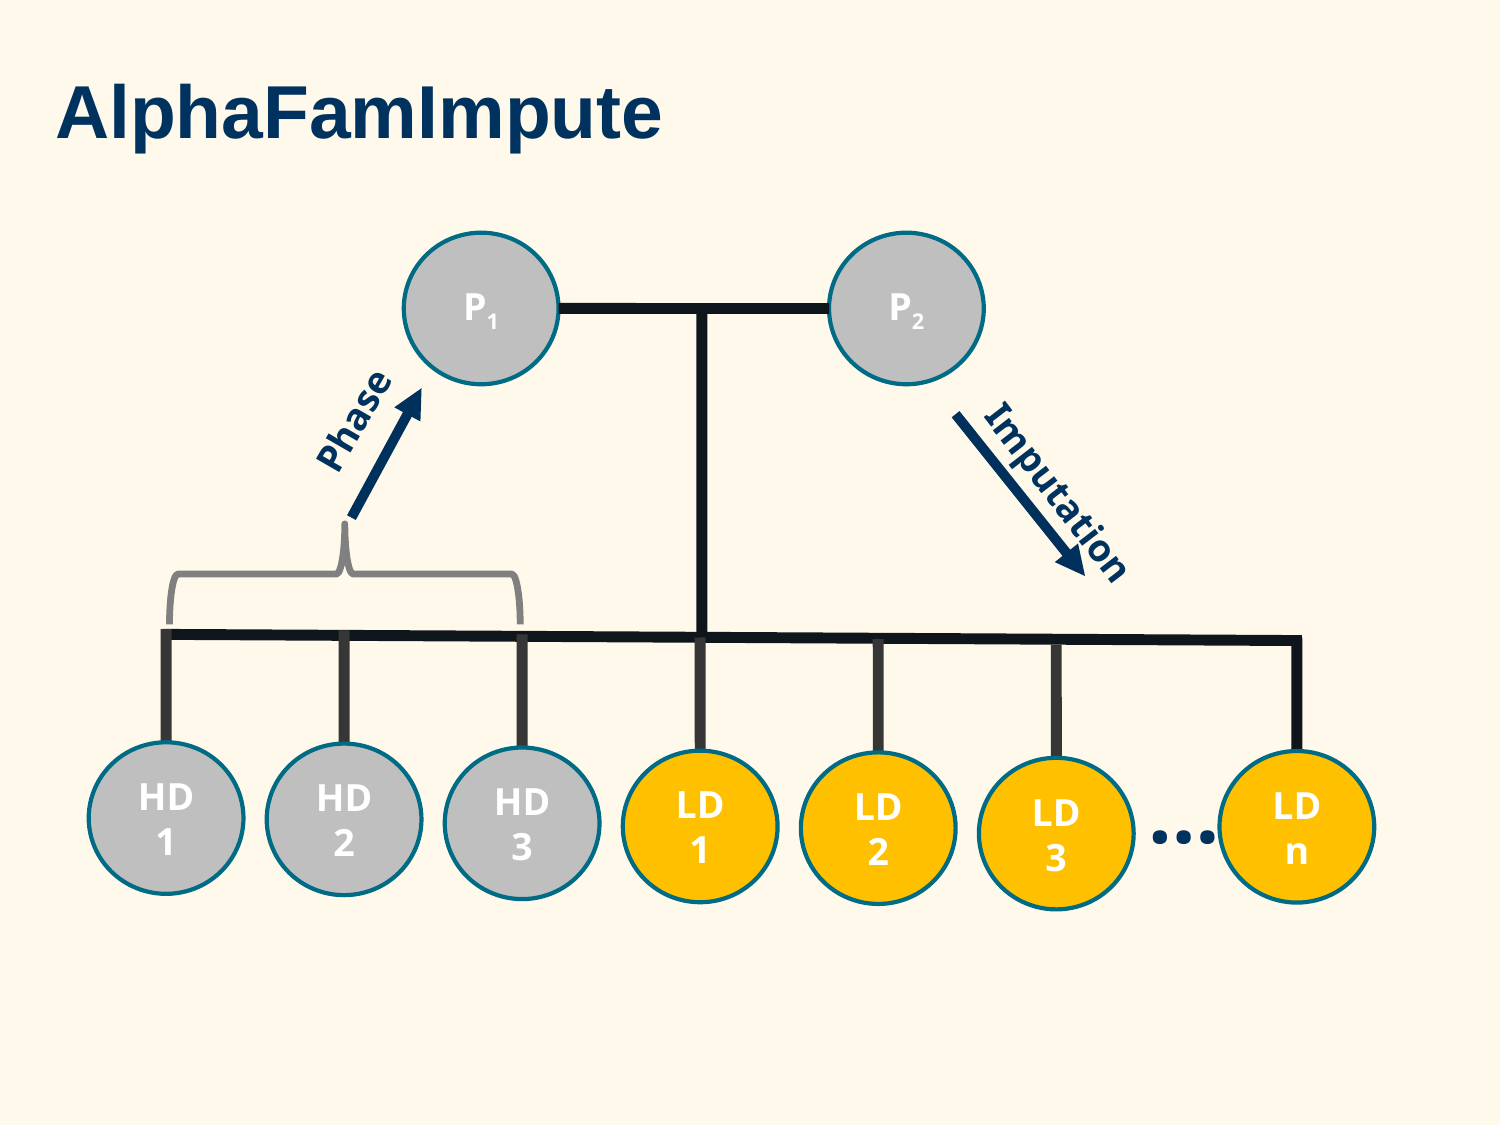

# AlphaFamImpute
Phase
P1
P2
Imputation
HD 1
HD 2
HD 3
LD 1
LD n
LD 2
LD 3
…